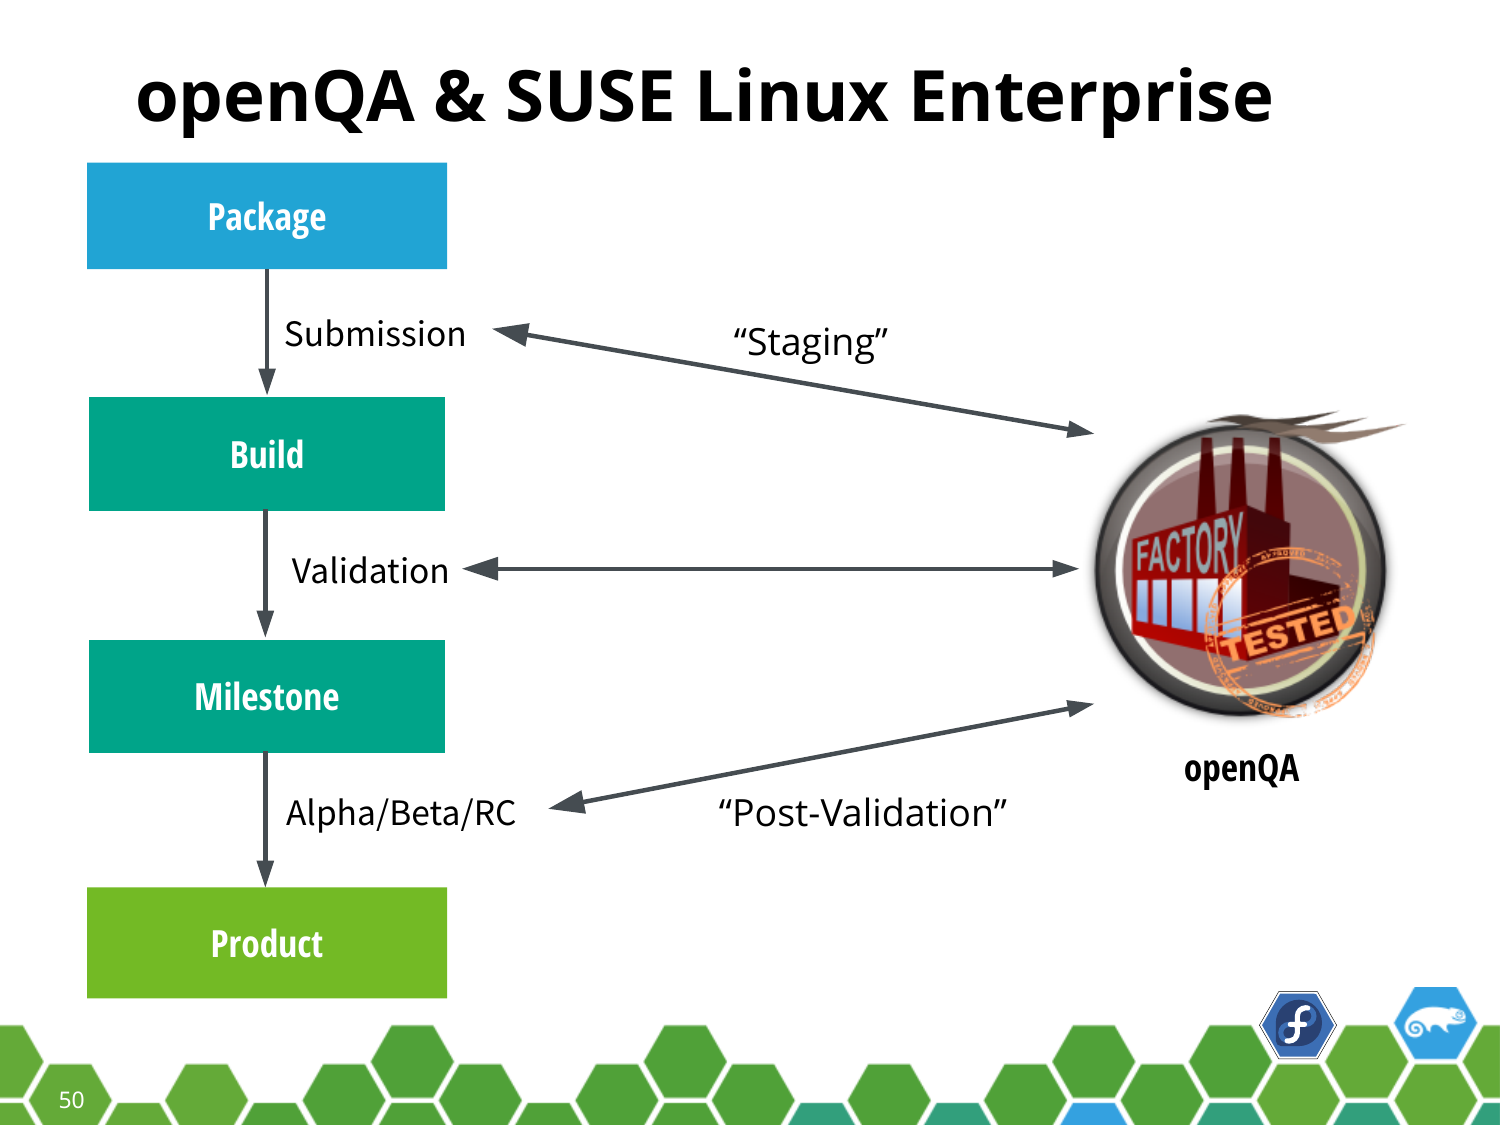

# openQA & SUSE Linux Enterprise
Package
Submission
“Staging”
Build
Validation
Milestone
openQA
“Post-Validation”
Alpha/Beta/RC
Product